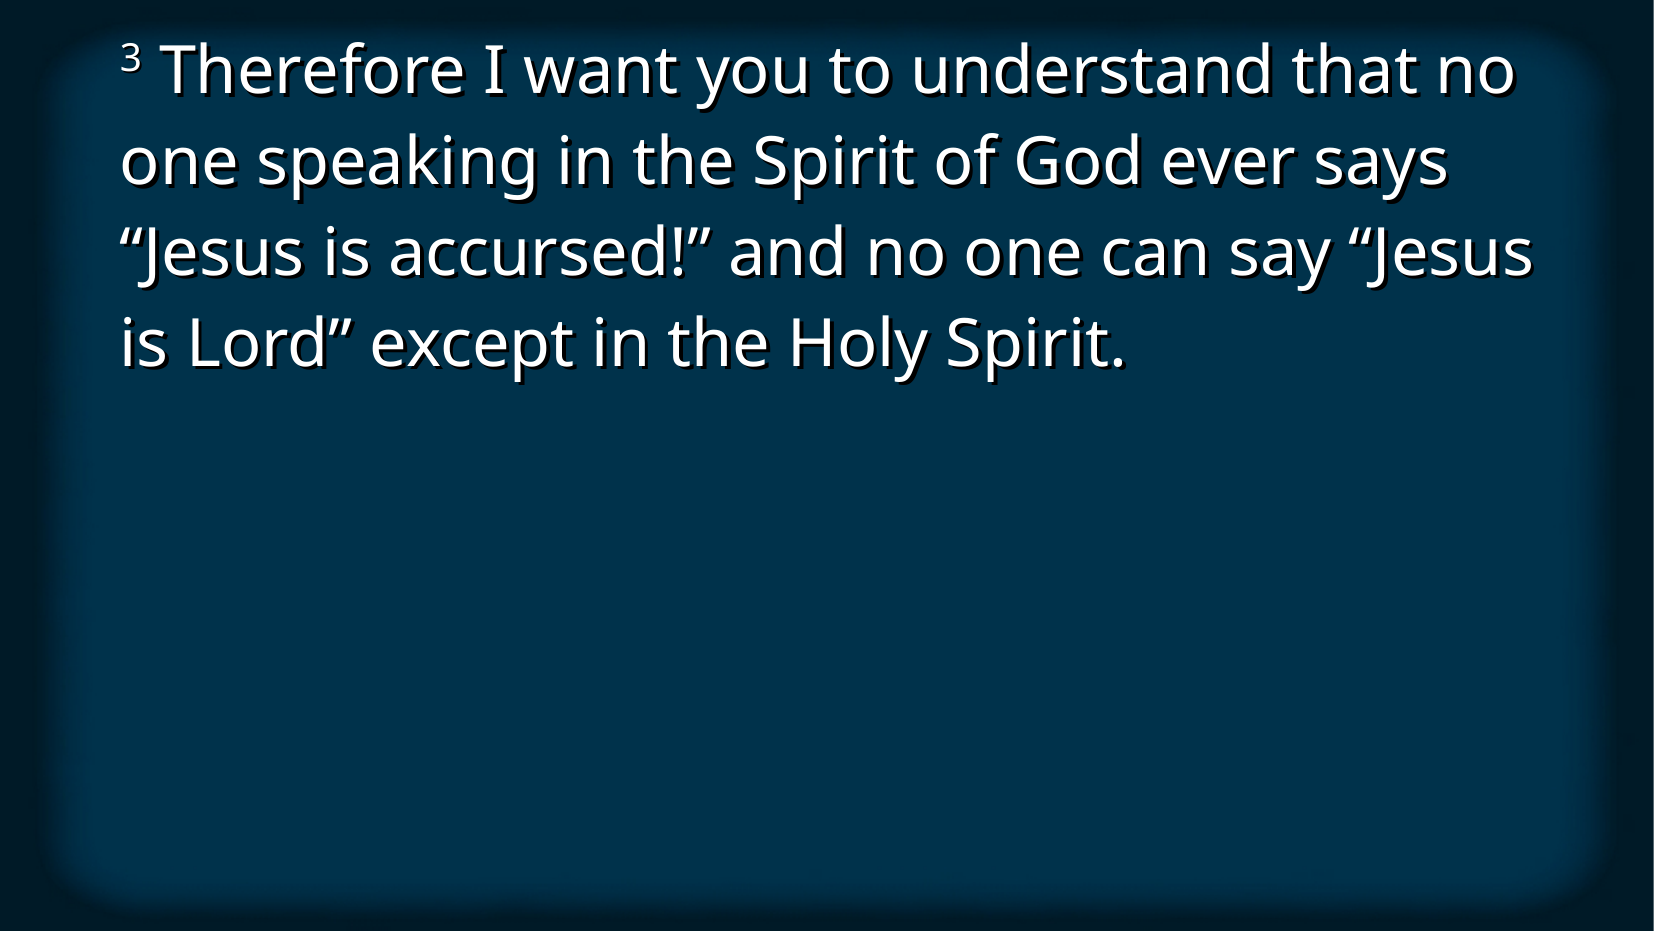

3 Therefore I want you to understand that no one speaking in the Spirit of God ever says “Jesus is accursed!” and no one can say “Jesus is Lord” except in the Holy Spirit.